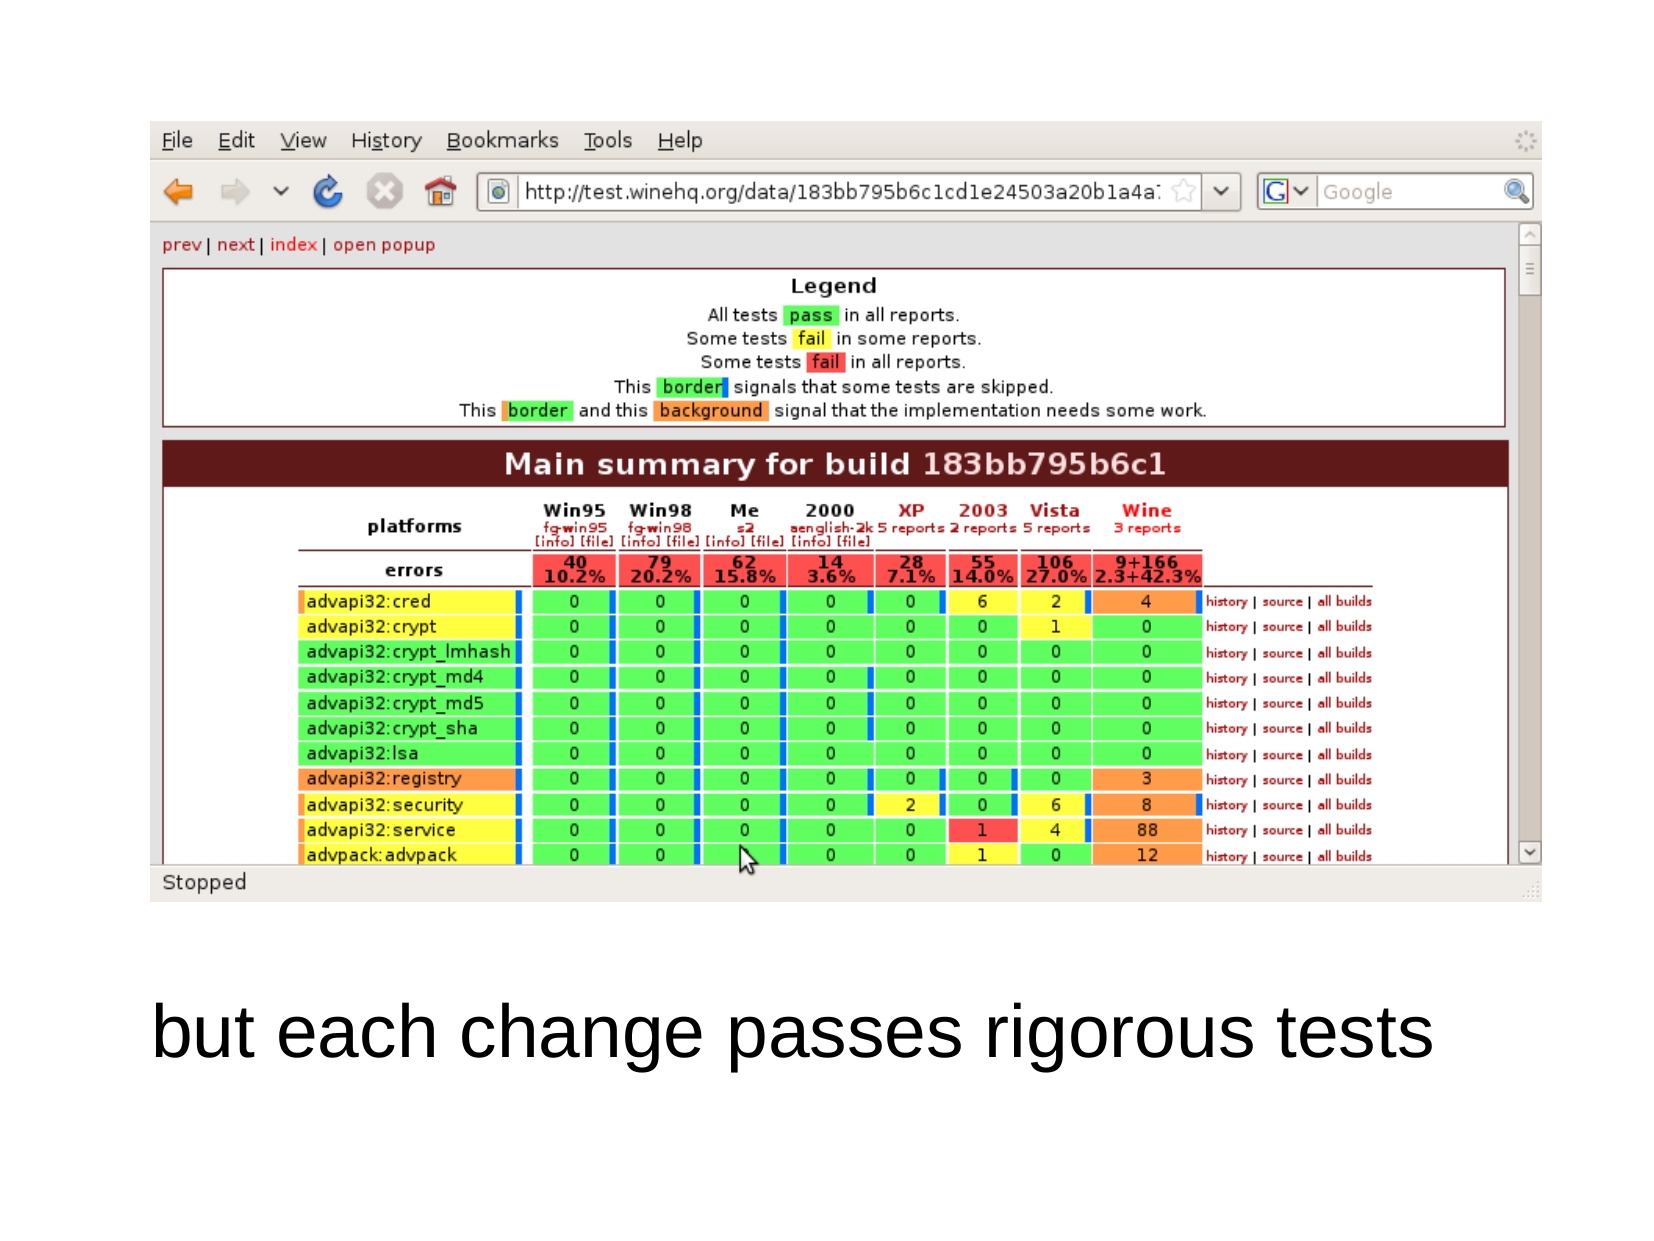

# but each change passes rigorous tests